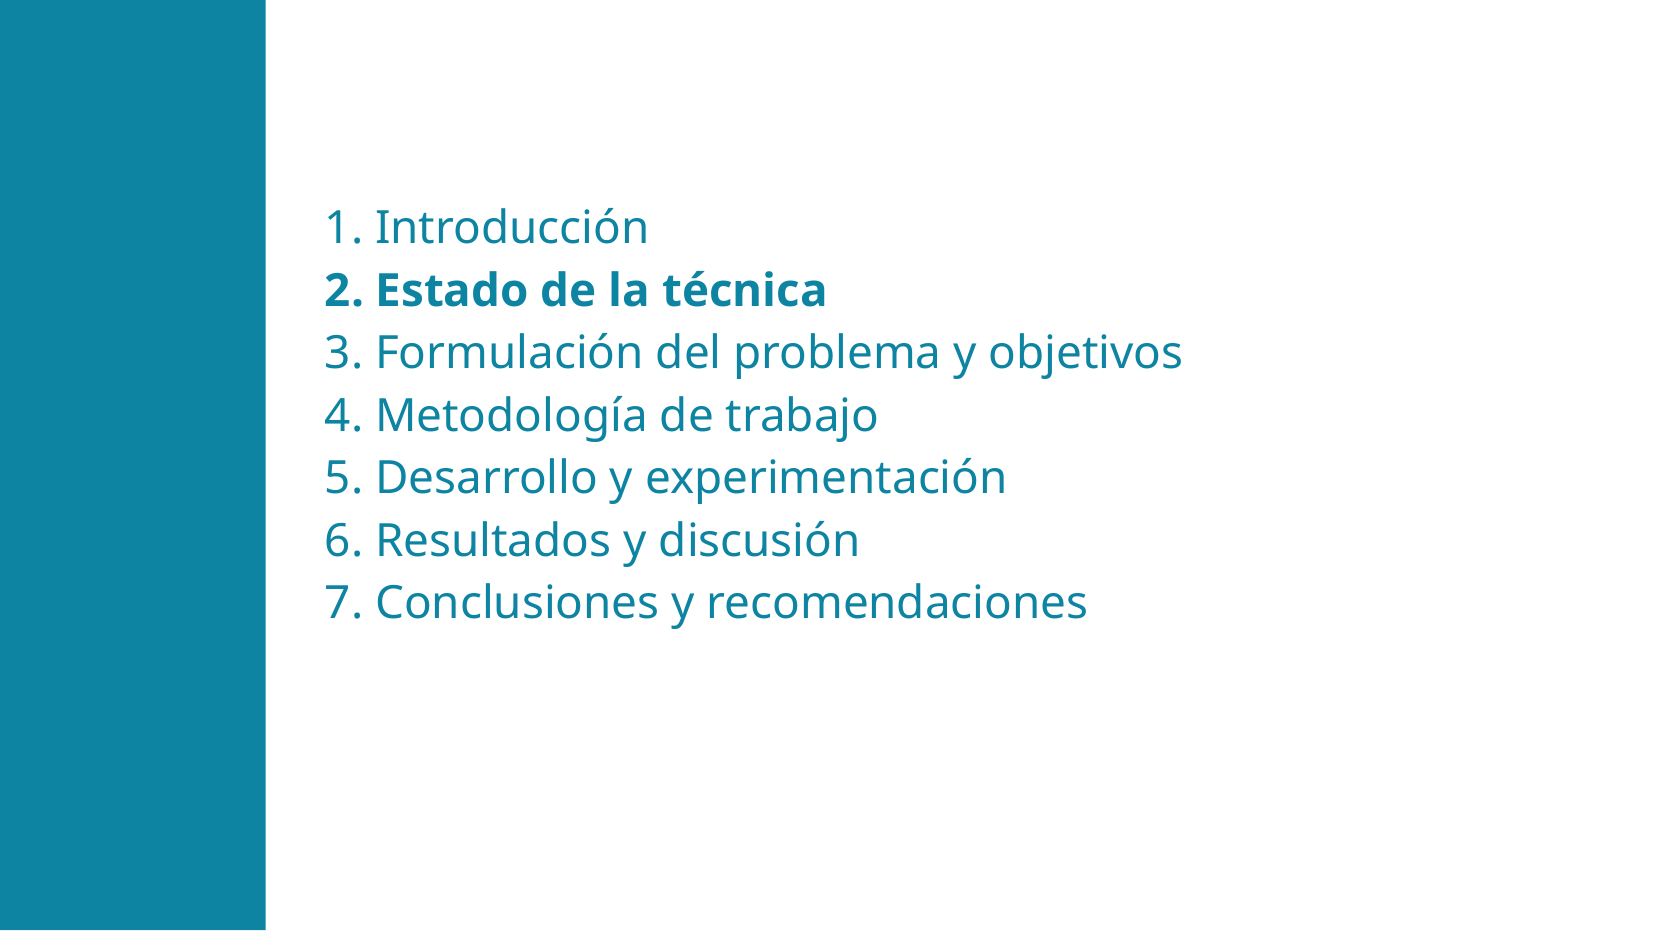

# 1. Introducción
2. Estado de la técnica
3. Formulación del problema y objetivos
4. Metodología de trabajo
5. Desarrollo y experimentación
6. Resultados y discusión
7. Conclusiones y recomendaciones